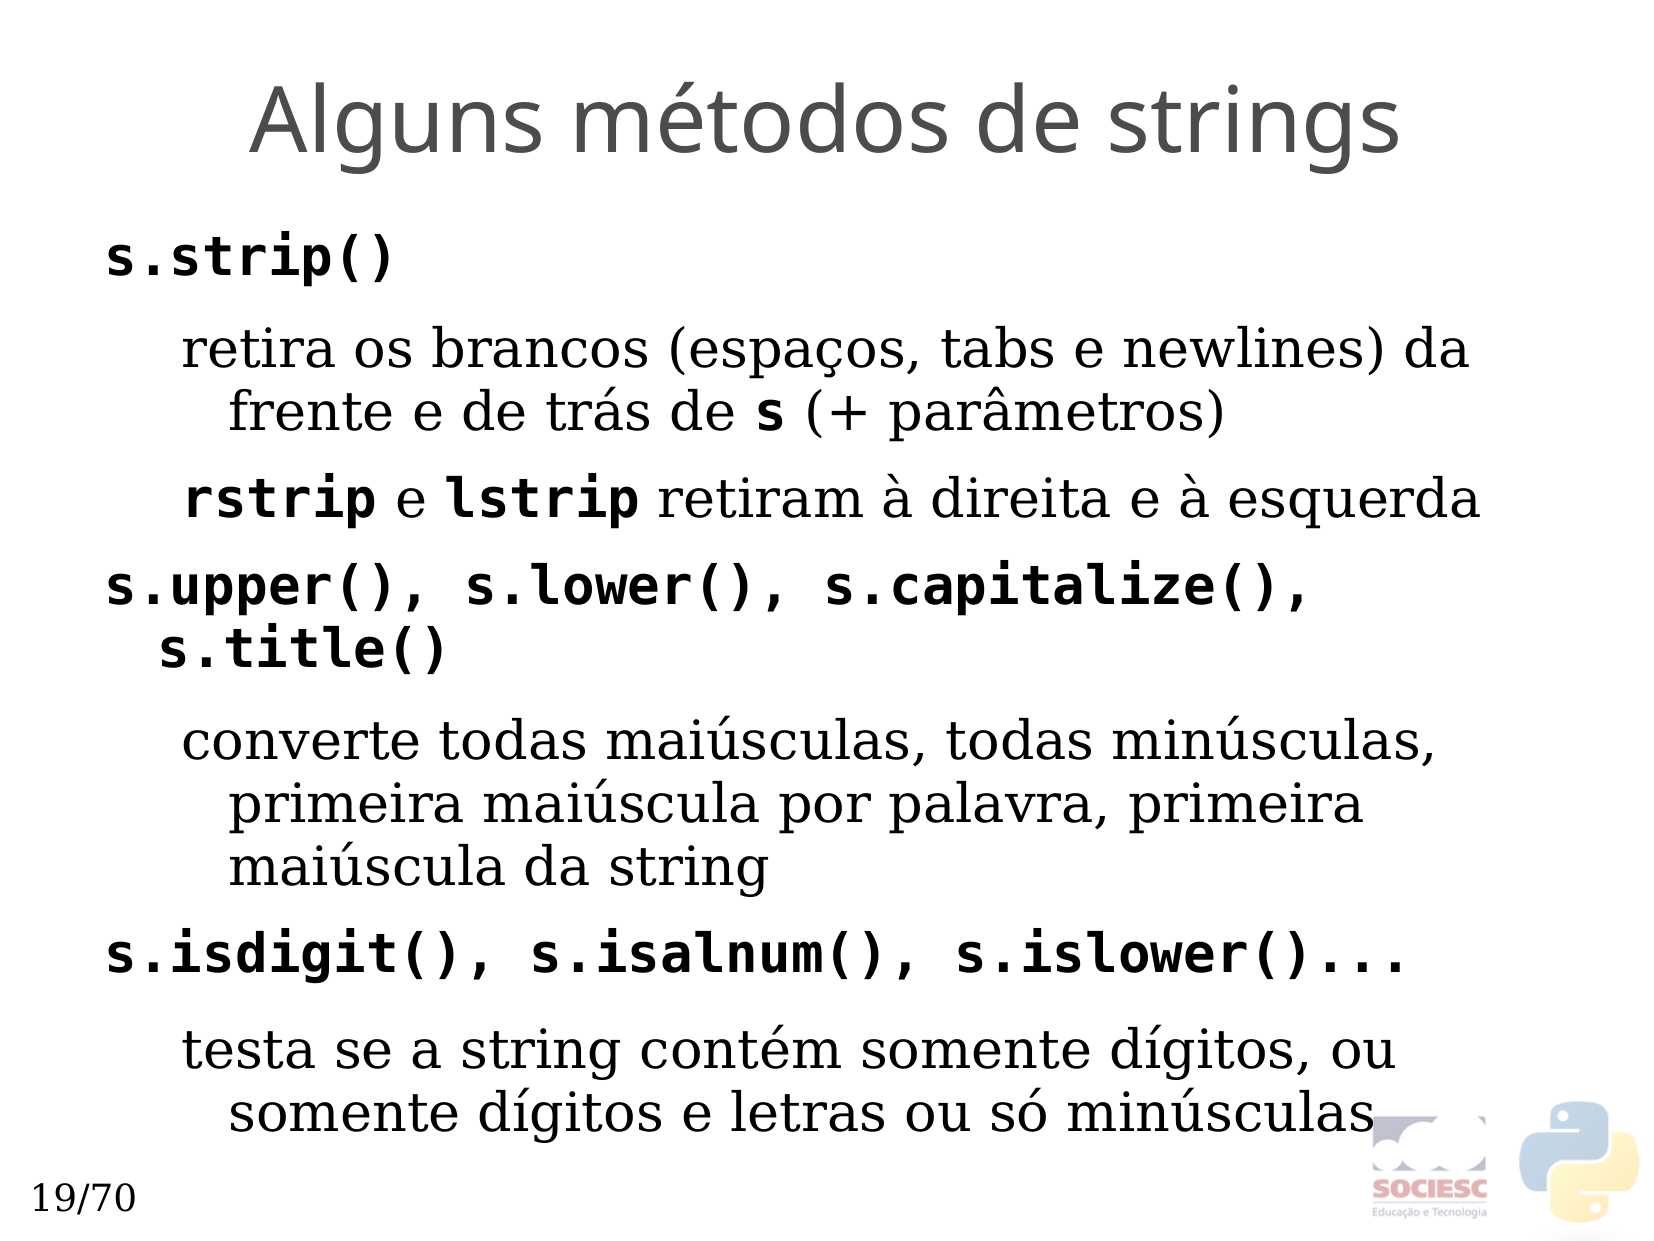

# Alguns métodos de strings
s.strip()
retira os brancos (espaços, tabs e newlines) da frente e de trás de s (+ parâmetros)
rstrip e lstrip retiram à direita e à esquerda
s.upper(), s.lower(), s.capitalize(), s.title()
converte todas maiúsculas, todas minúsculas, primeira maiúscula por palavra, primeira maiúscula da string
s.isdigit(), s.isalnum(), s.islower()...
testa se a string contém somente dígitos, ou somente dígitos e letras ou só minúsculas